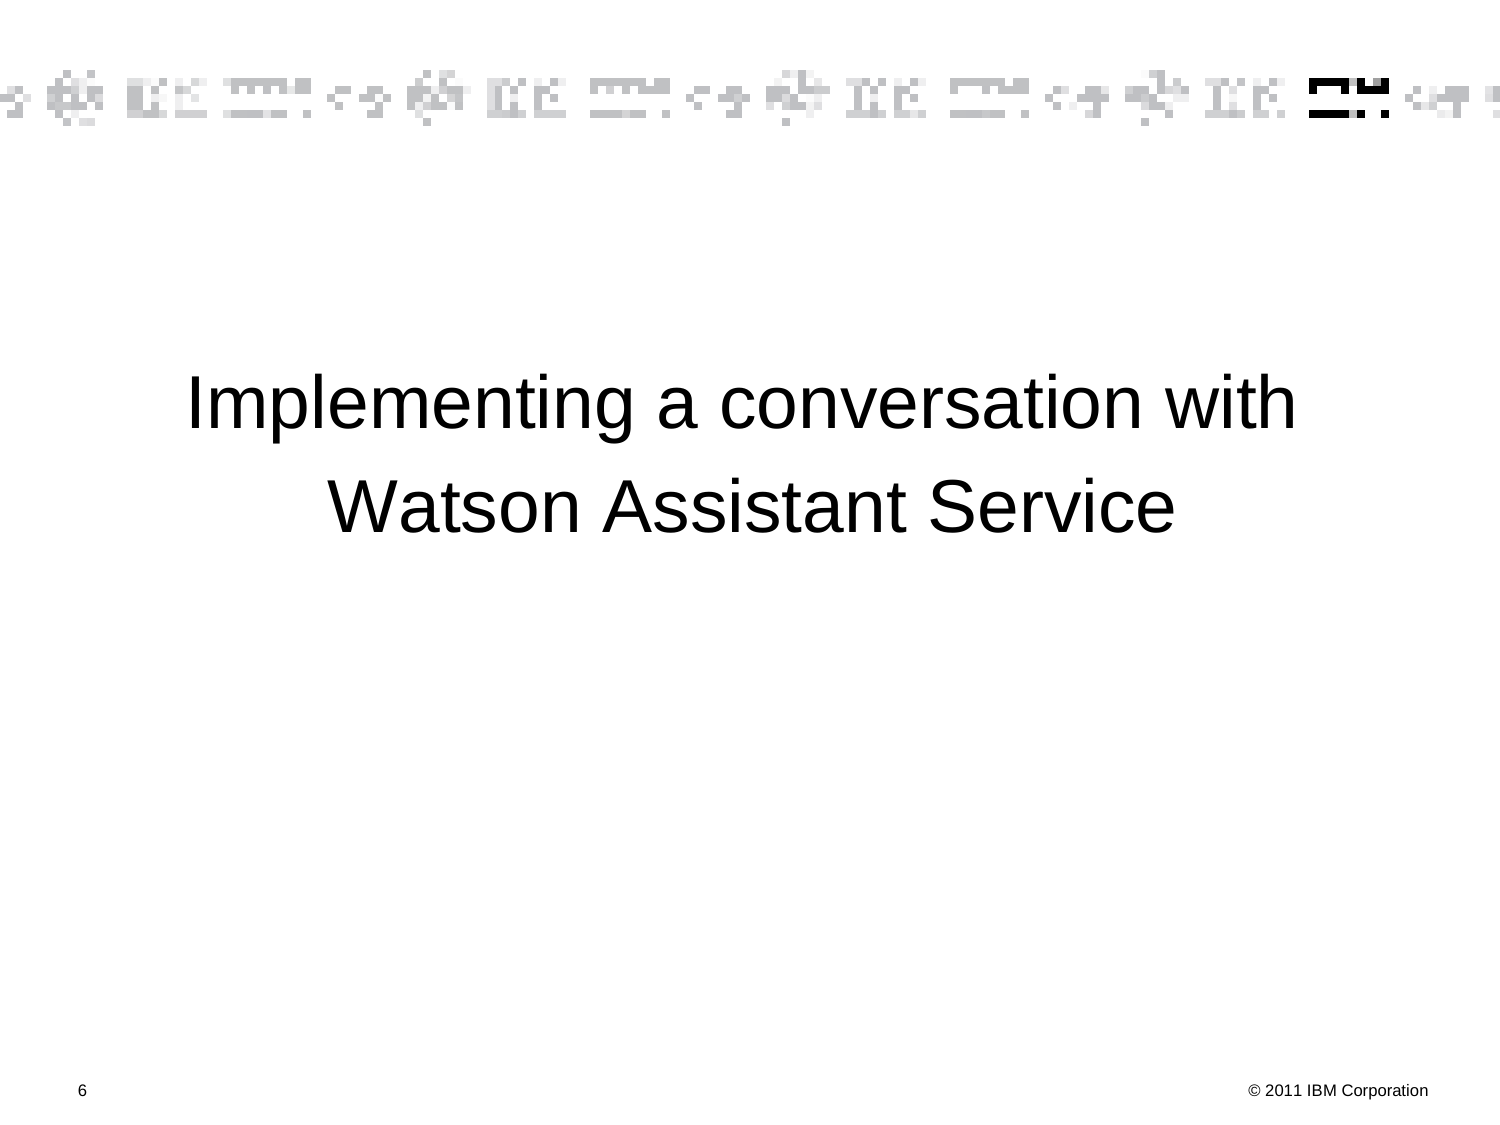

# Implementing a conversation with
Watson Assistant Service
6